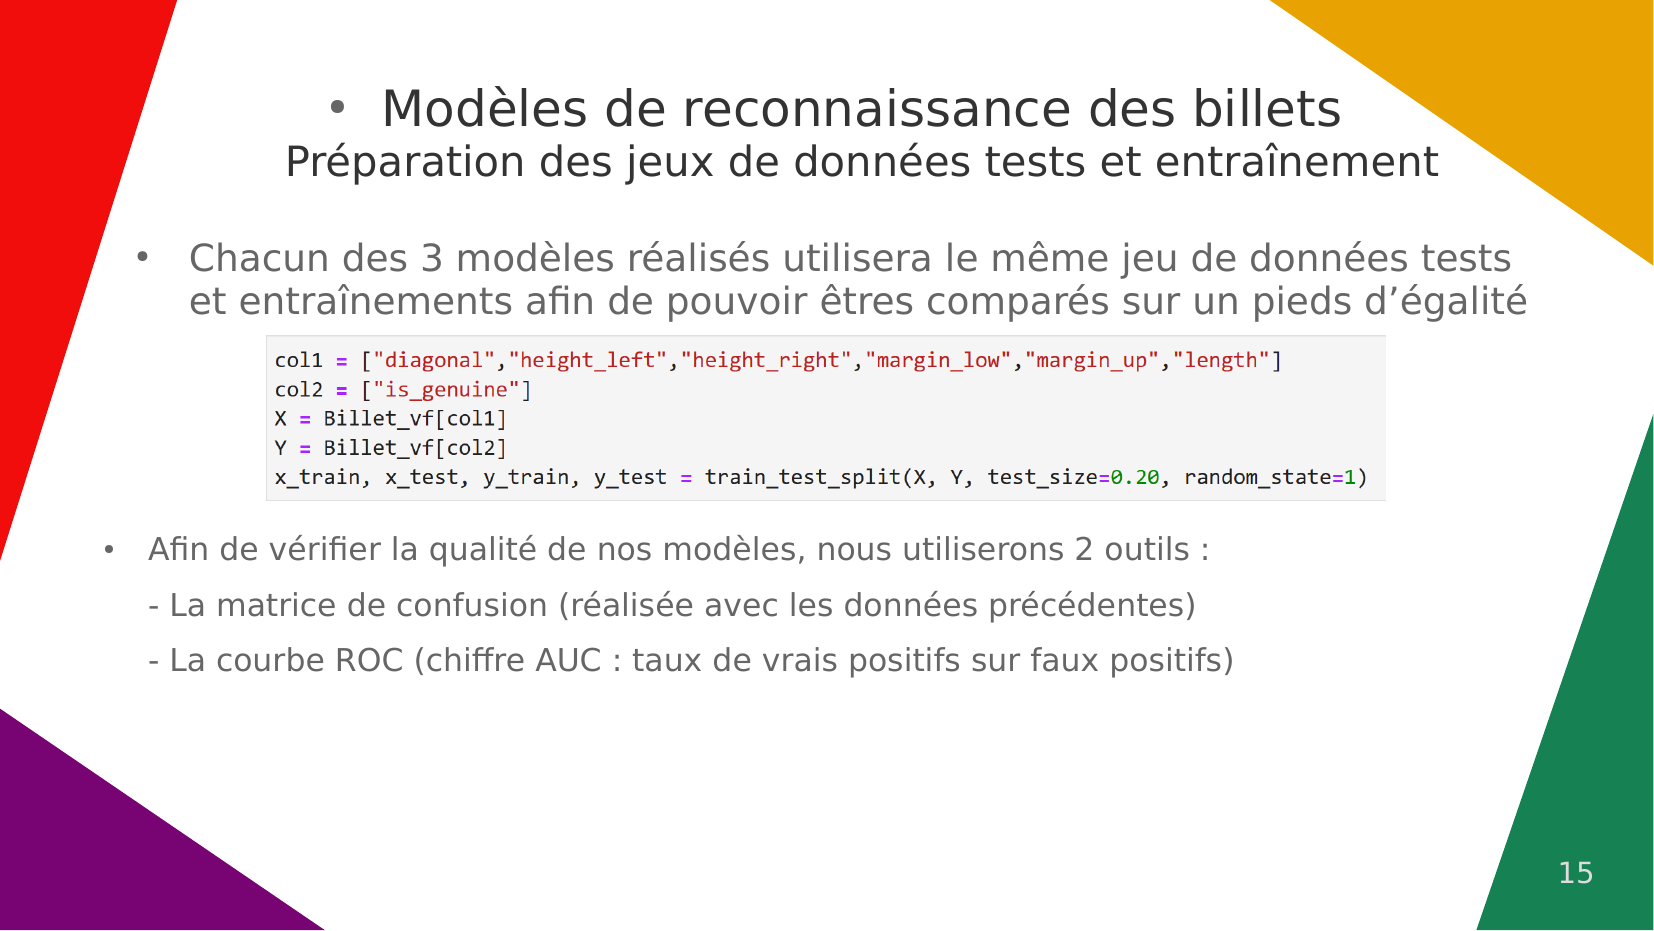

# Modèles de reconnaissance des billets Préparation des jeux de données tests et entraînement
Chacun des 3 modèles réalisés utilisera le même jeu de données tests et entraînements afin de pouvoir êtres comparés sur un pieds d’égalité
Afin de vérifier la qualité de nos modèles, nous utiliserons 2 outils :
- La matrice de confusion (réalisée avec les données précédentes)
- La courbe ROC (chiffre AUC : taux de vrais positifs sur faux positifs)
15